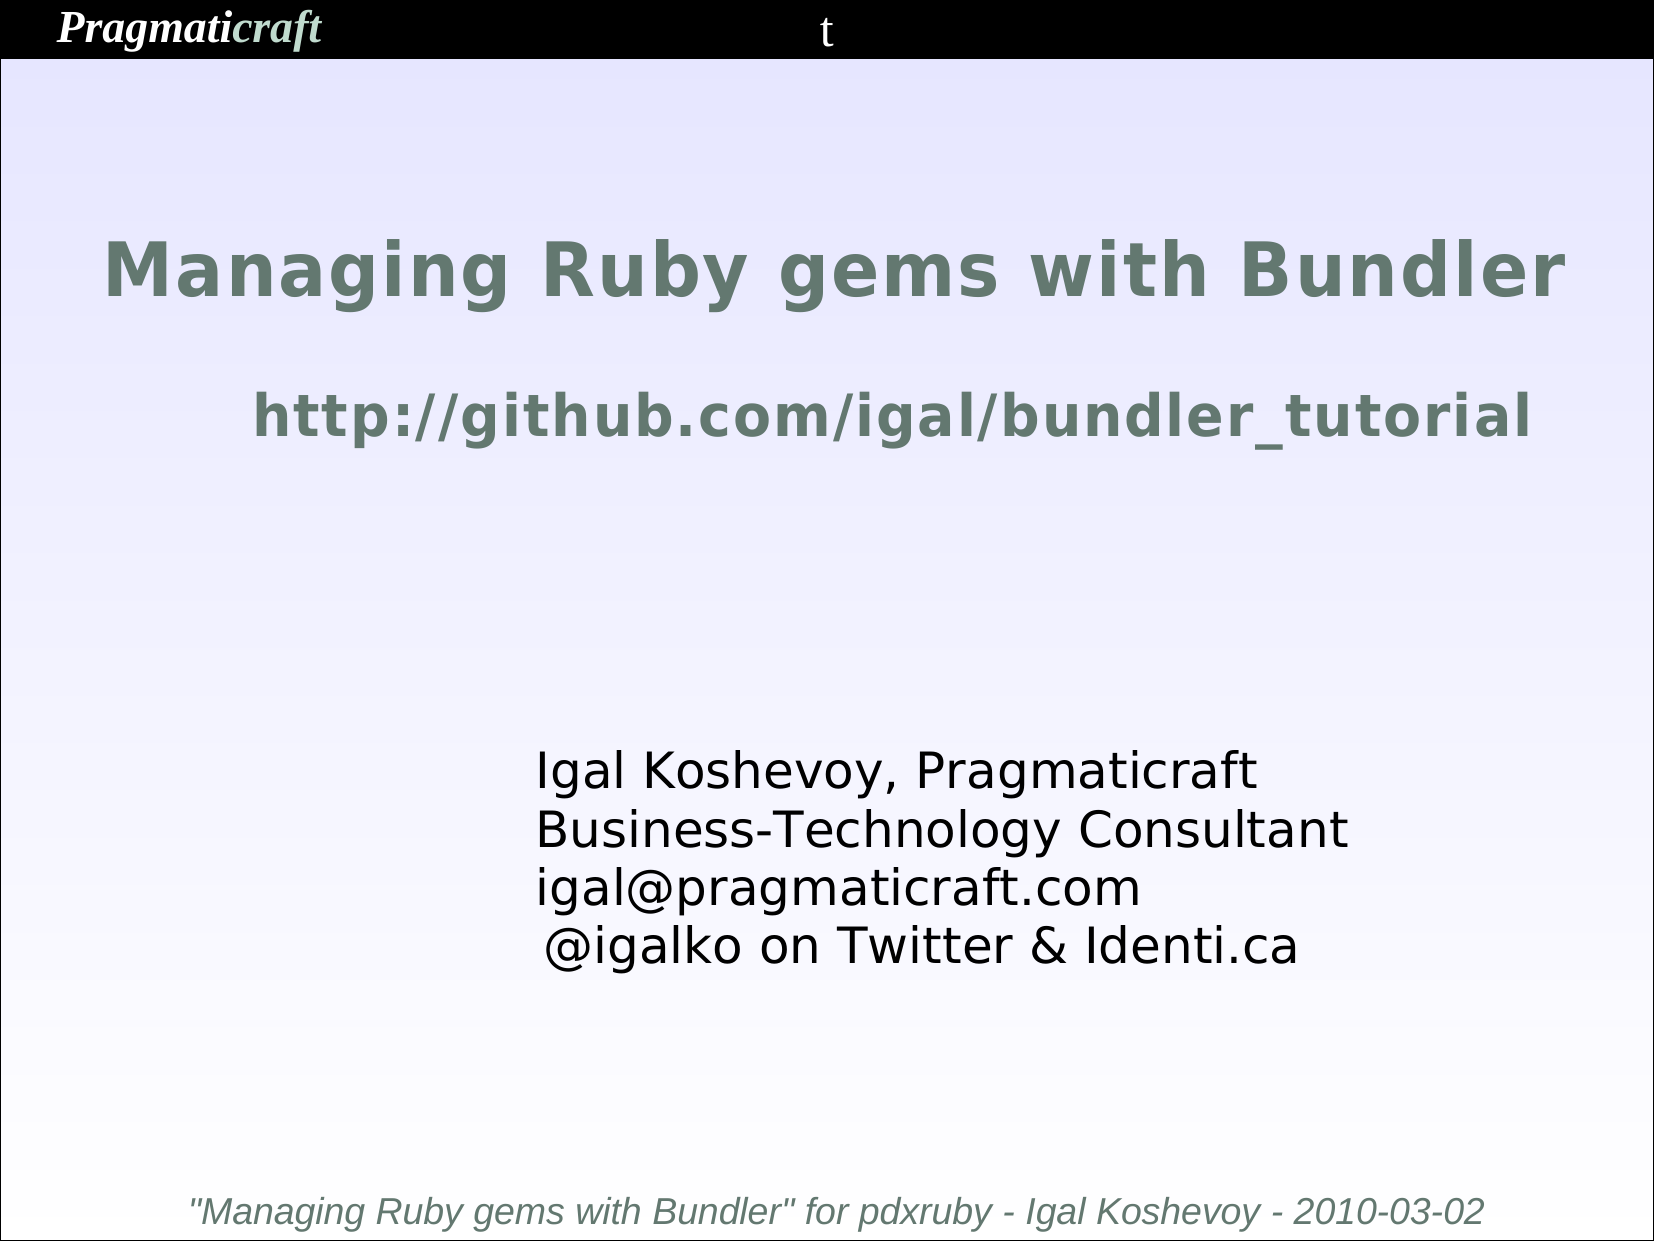

# Managing Ruby gems with Bundler http://github.com/igal/bundler_tutorial
Igal Koshevoy, Pragmaticraft
Business-Technology Consultant
igal@pragmaticraft.com
@igalko on Twitter & Identi.ca